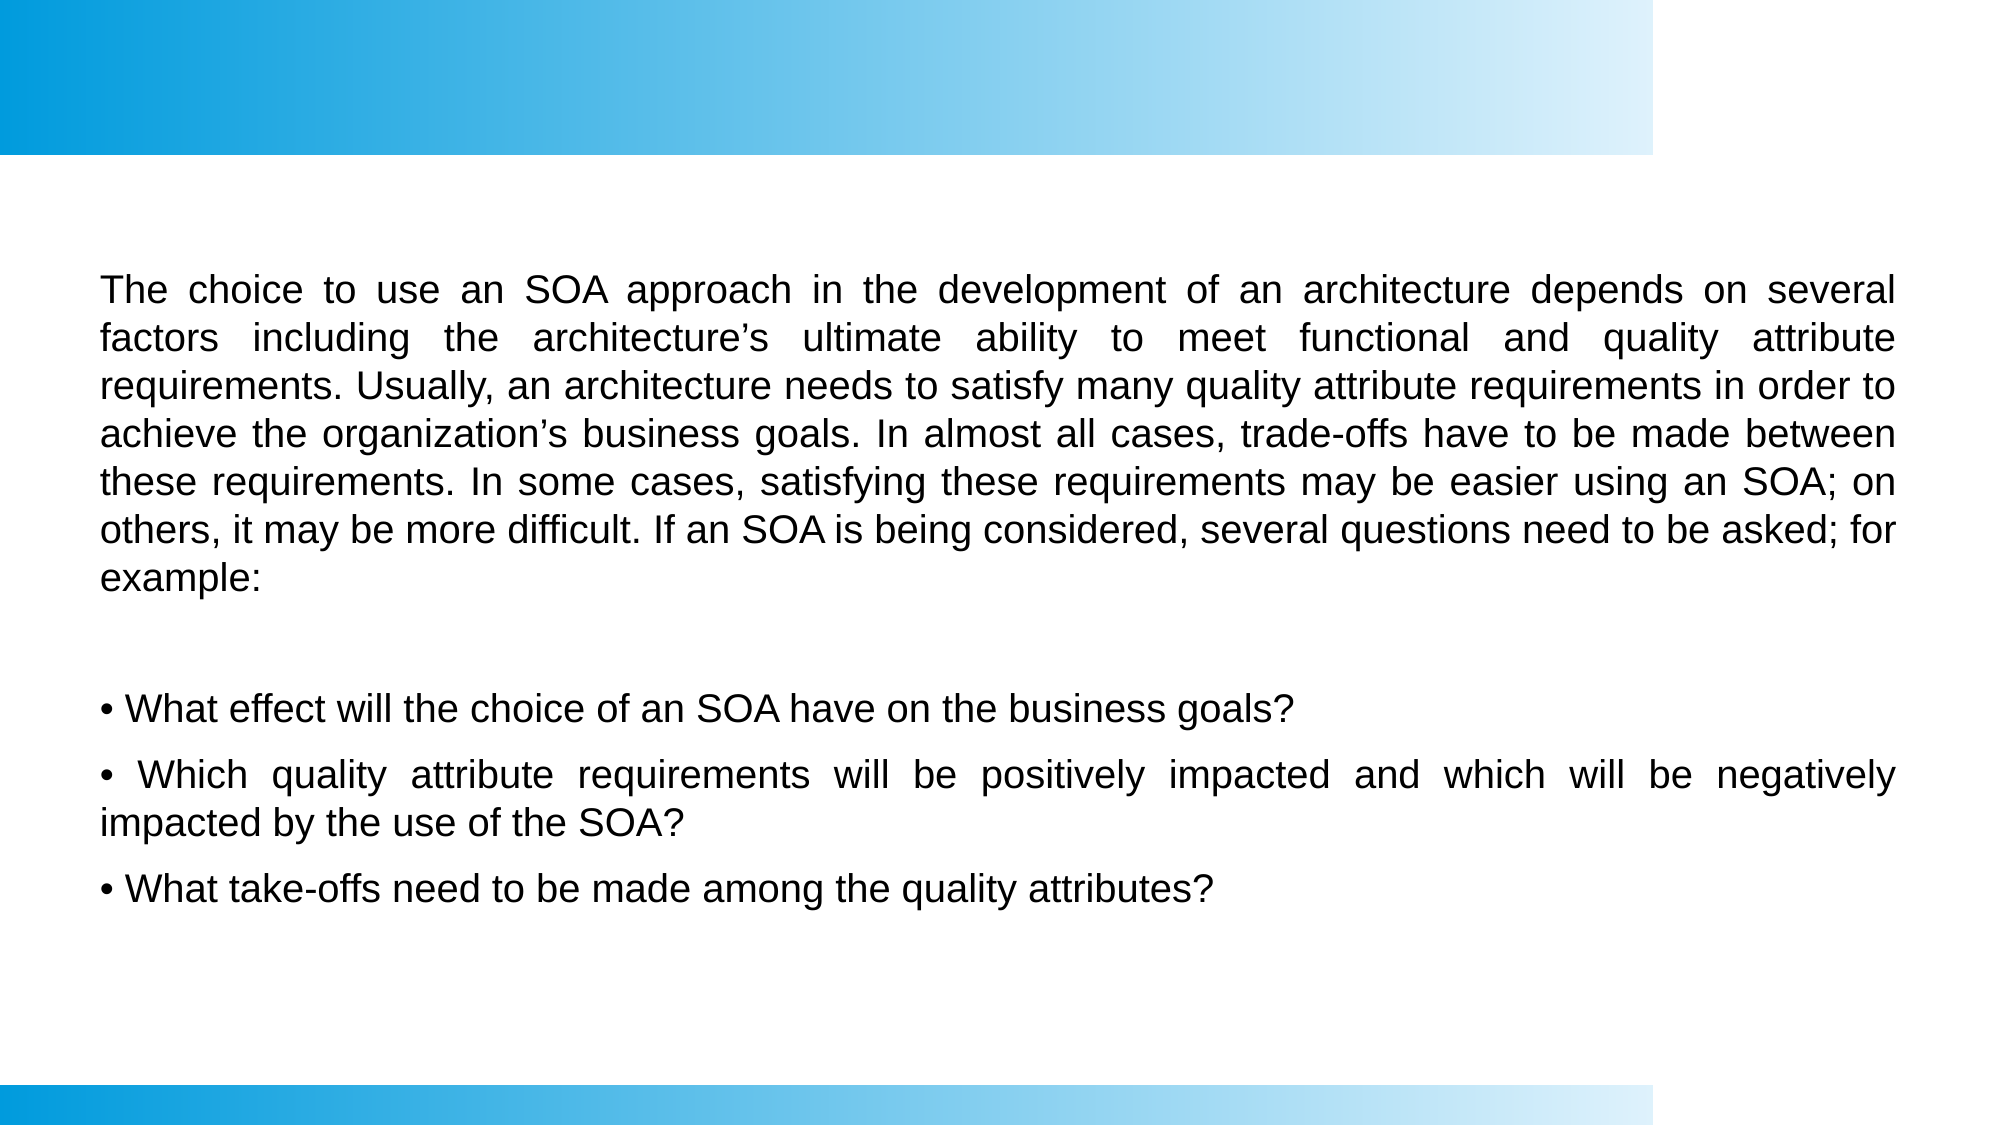

#
The choice to use an SOA approach in the development of an architecture depends on several factors including the architecture’s ultimate ability to meet functional and quality attribute requirements. Usually, an architecture needs to satisfy many quality attribute requirements in order to achieve the organization’s business goals. In almost all cases, trade-offs have to be made between these requirements. In some cases, satisfying these requirements may be easier using an SOA; on others, it may be more difficult. If an SOA is being considered, several questions need to be asked; for example:
• What effect will the choice of an SOA have on the business goals?
• Which quality attribute requirements will be positively impacted and which will be negatively impacted by the use of the SOA?
• What take-offs need to be made among the quality attributes?